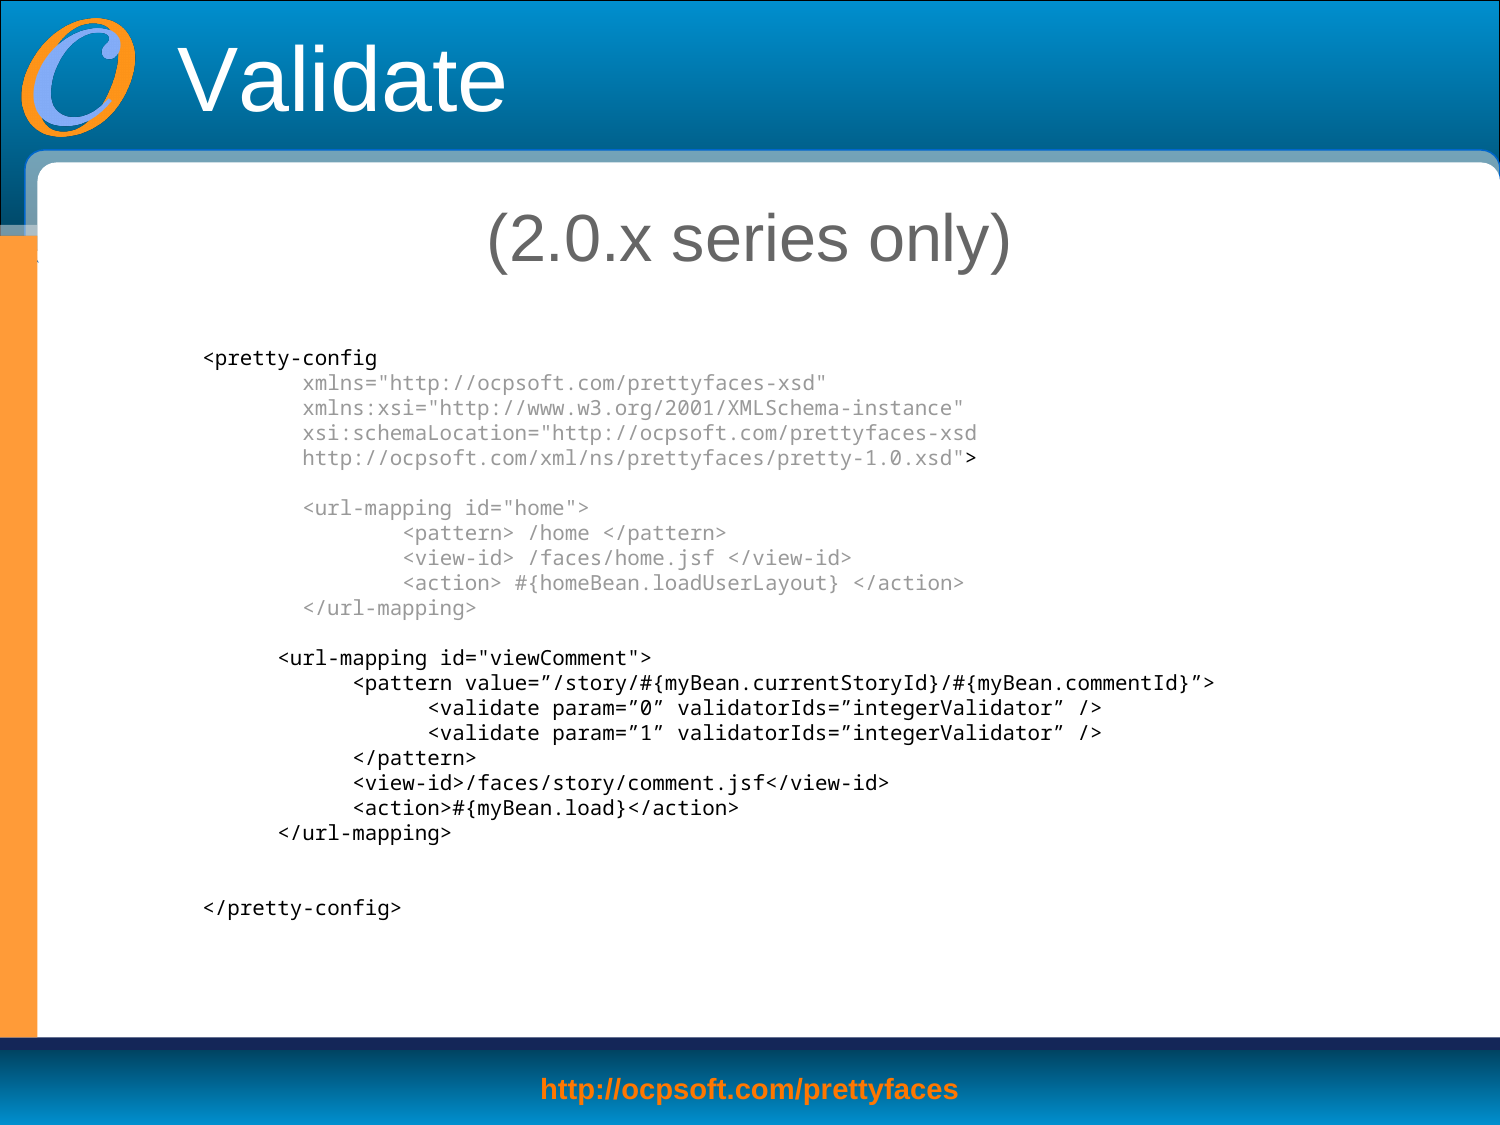

# Validate
(2.0.x series only)
<pretty-config
 xmlns="http://ocpsoft.com/prettyfaces-xsd"
 xmlns:xsi="http://www.w3.org/2001/XMLSchema-instance"
 xsi:schemaLocation="http://ocpsoft.com/prettyfaces-xsd
 http://ocpsoft.com/xml/ns/prettyfaces/pretty-1.0.xsd">
 <url-mapping id="home">
 <pattern> /home </pattern>
 <view-id> /faces/home.jsf </view-id>
 <action> #{homeBean.loadUserLayout} </action>
 </url-mapping>
	<url-mapping id="viewComment">
		<pattern value=”/story/#{myBean.currentStoryId}/#{myBean.commentId}”>
			<validate param=”0” validatorIds=”integerValidator” />
			<validate param=”1” validatorIds=”integerValidator” />
 </pattern>
		<view-id>/faces/story/comment.jsf</view-id>
		<action>#{myBean.load}</action>
	</url-mapping>
</pretty-config>